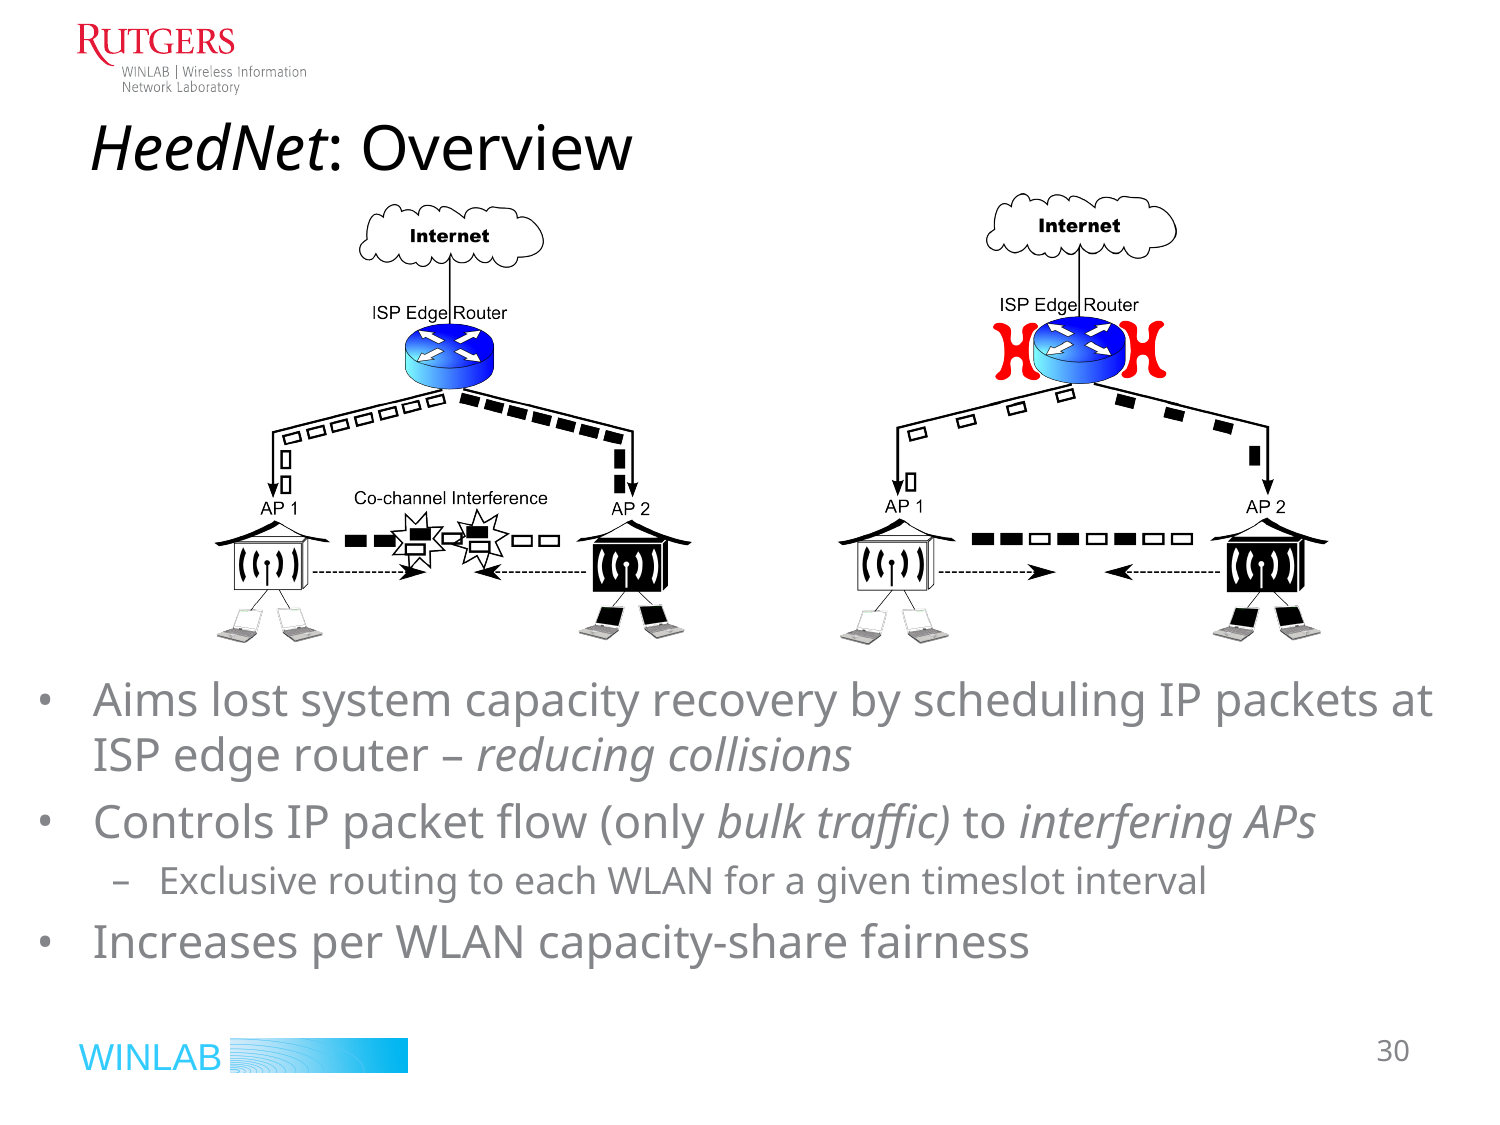

# HeedNet: Overview
Aims lost system capacity recovery by scheduling IP packets at ISP edge router – reducing collisions
Controls IP packet flow (only bulk traffic) to interfering APs
Exclusive routing to each WLAN for a given timeslot interval
Increases per WLAN capacity-share fairness
30